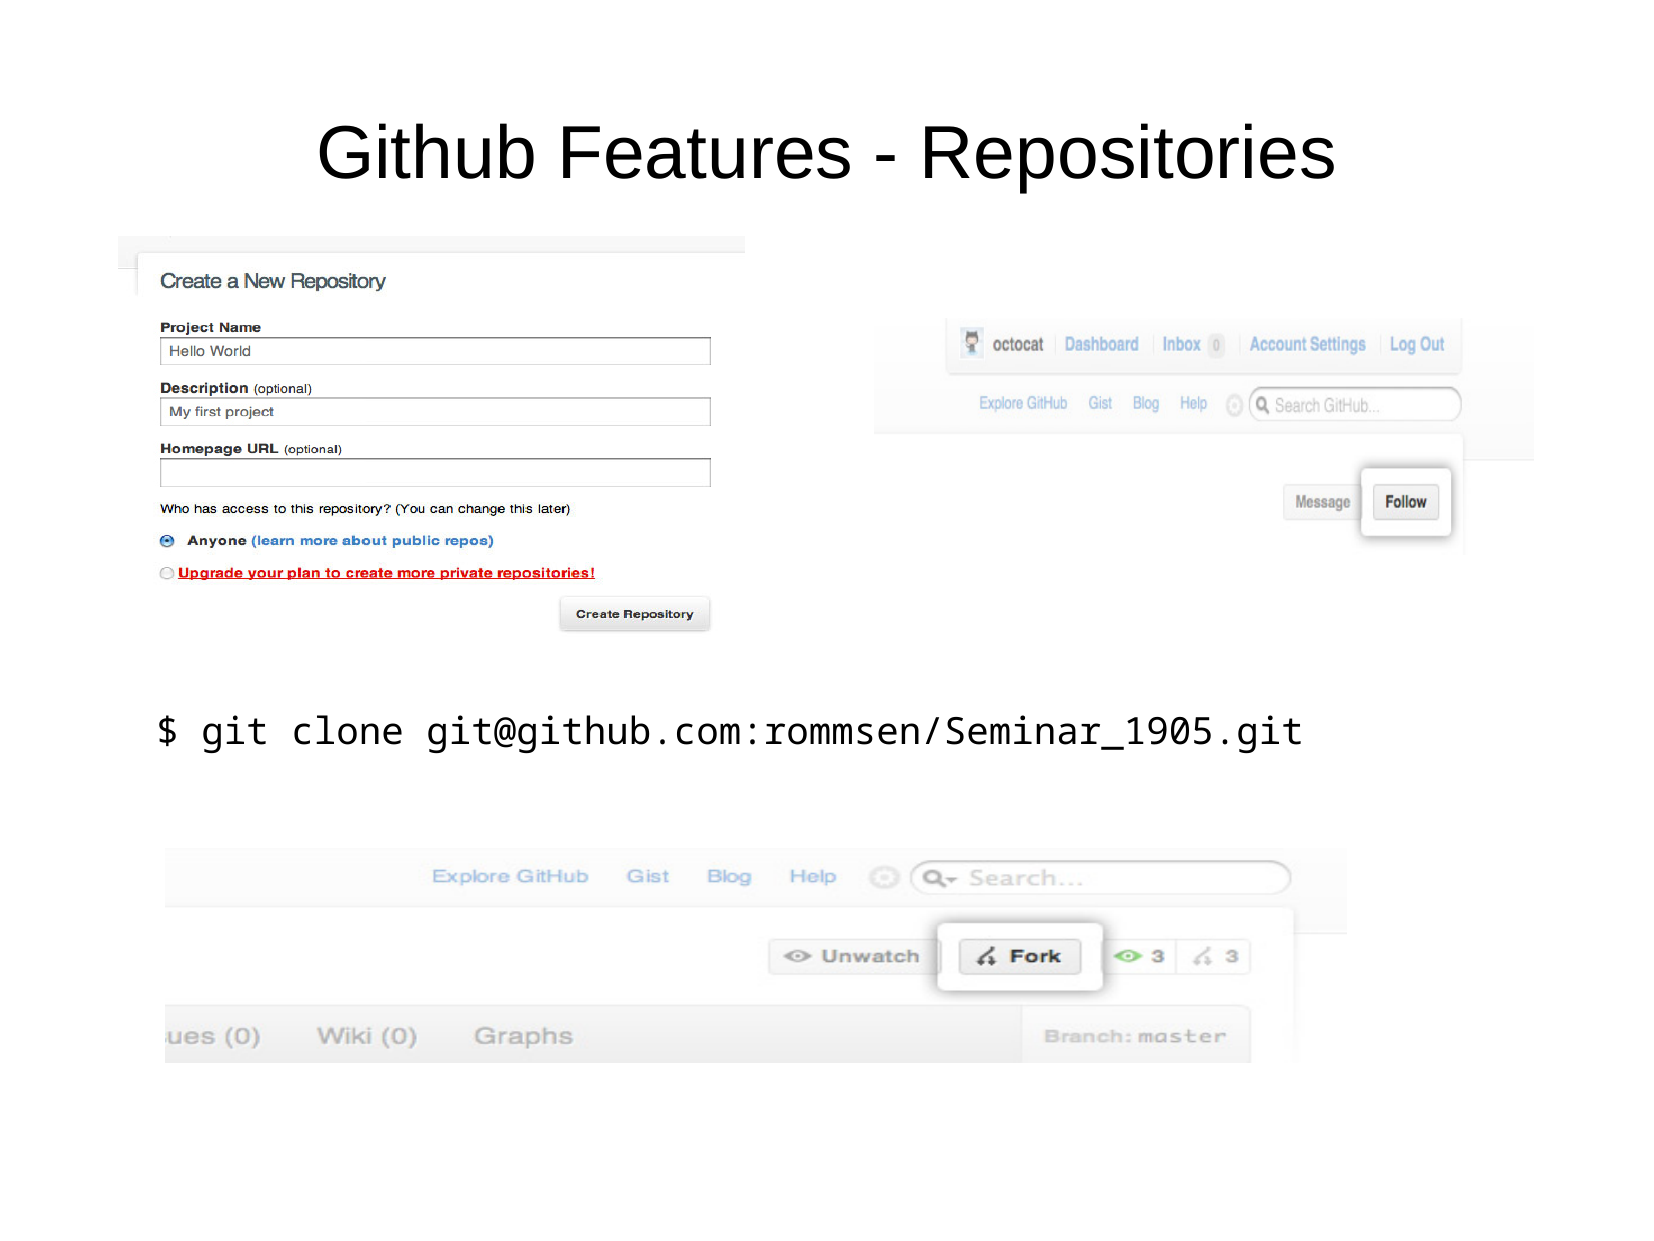

# Github Features - Repositories
$ git clone git@github.com:rommsen/Seminar_1905.git